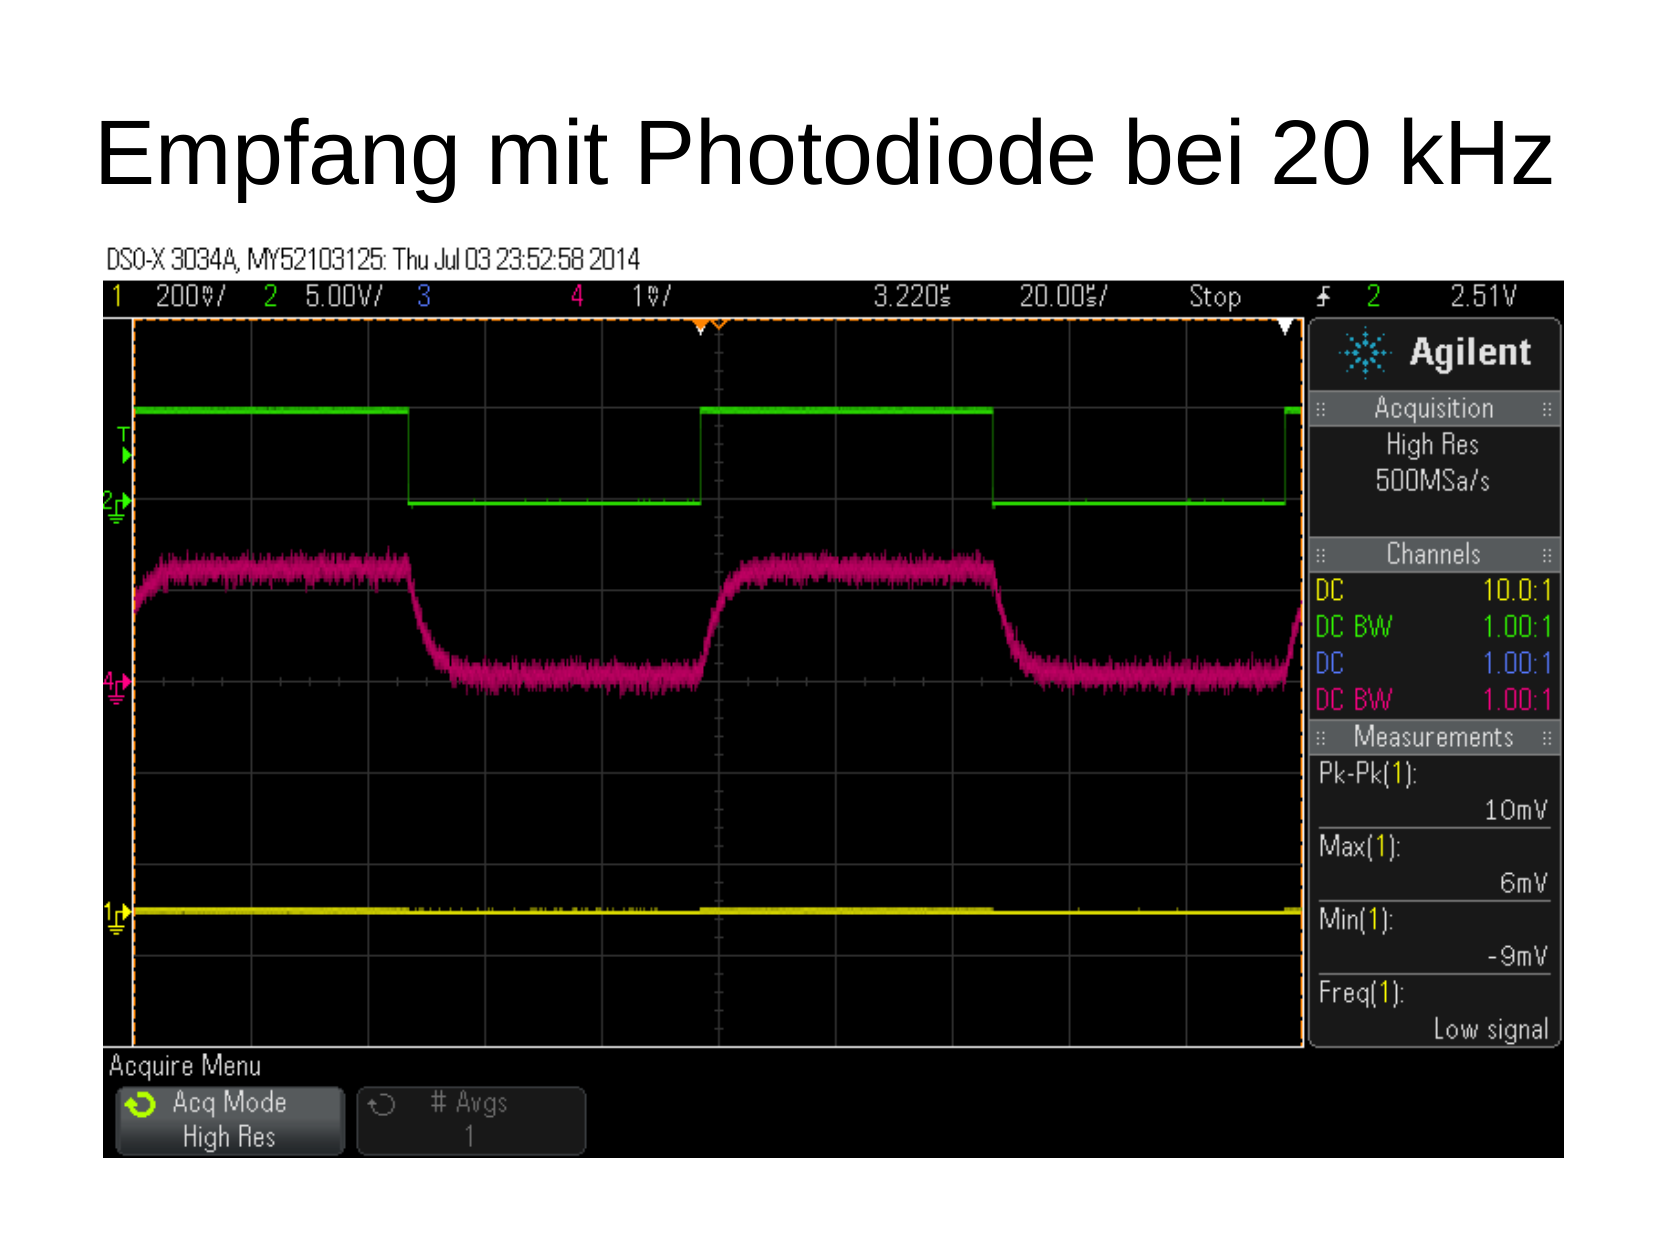

# Empfang mit Photodiode bei 20 kHz